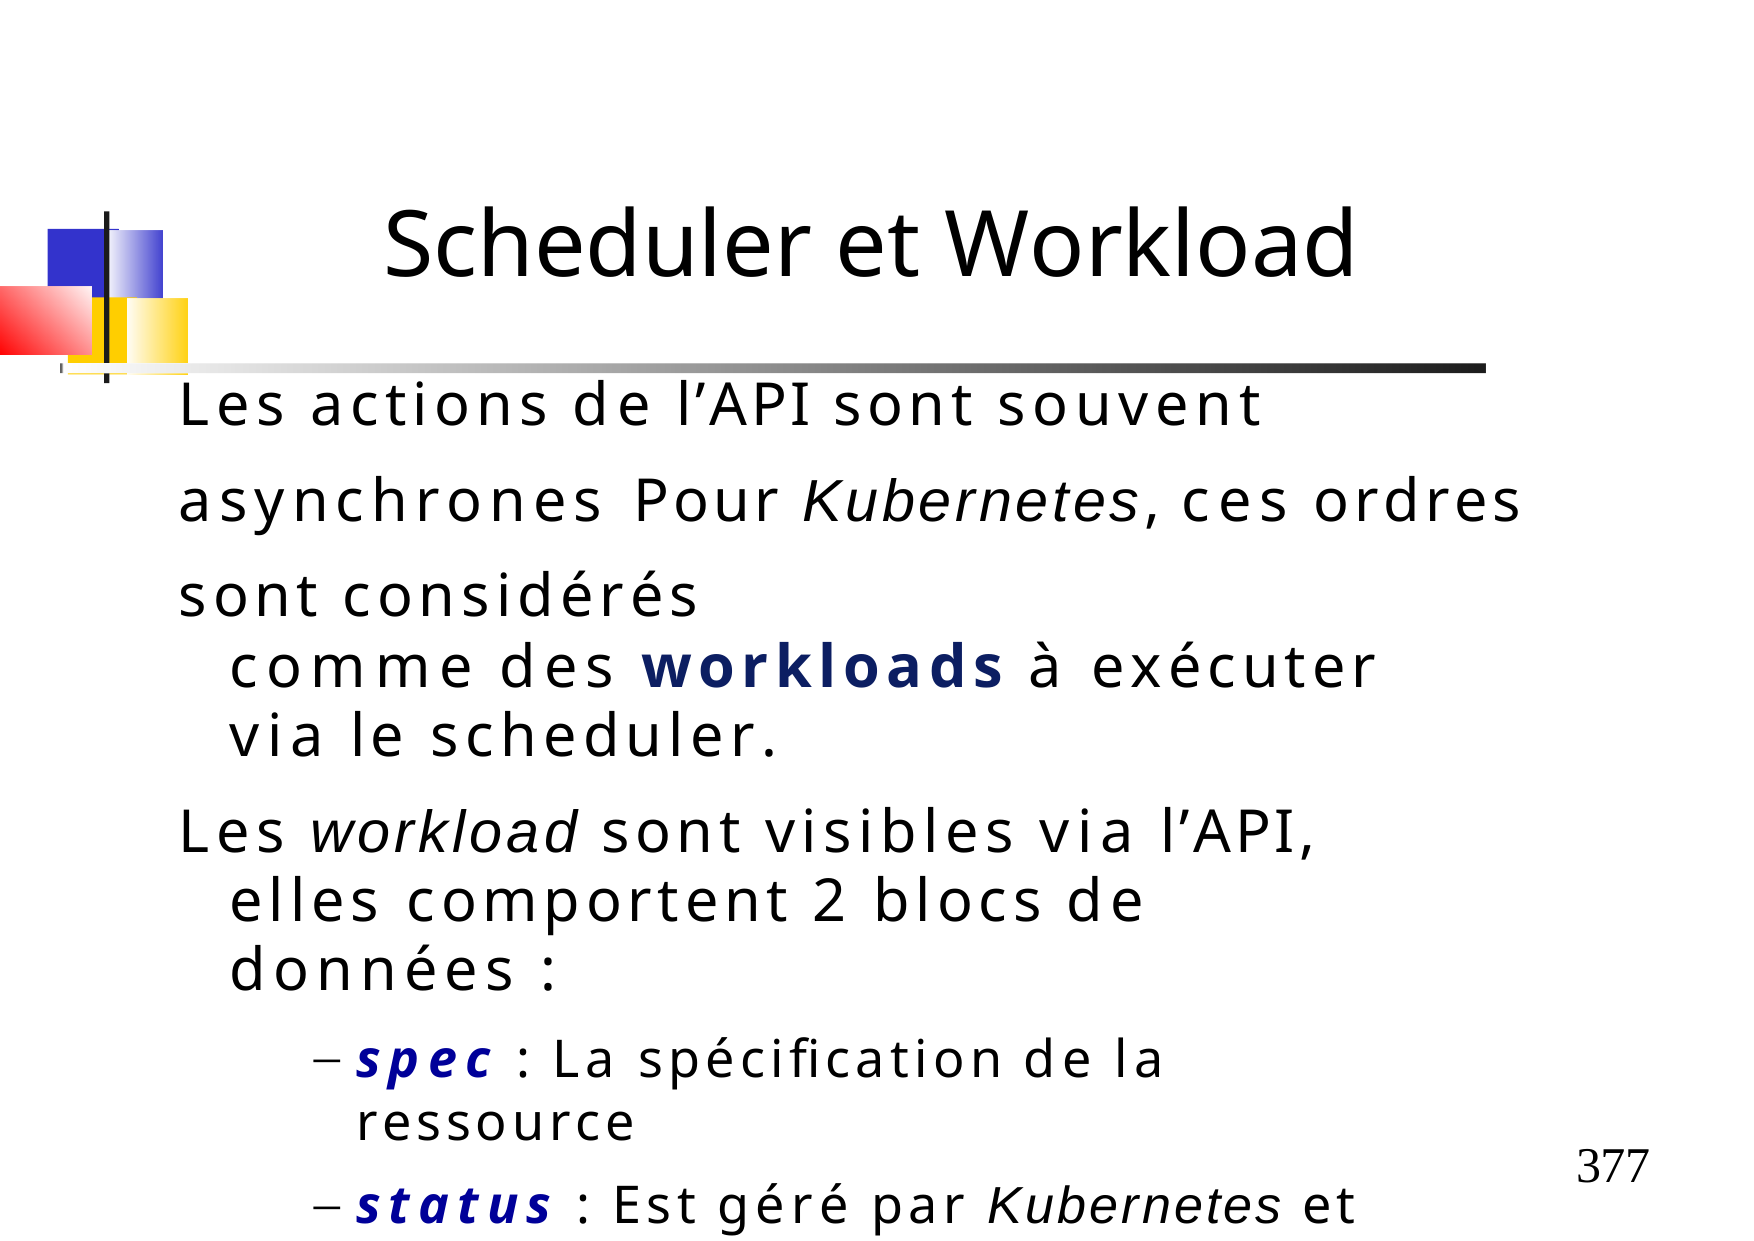

# Scheduler et Workload
Les actions de l’API sont souvent asynchrones Pour Kubernetes, ces ordres sont considérés
comme des workloads à exécuter via le scheduler.
Les workload sont visibles via l’API, elles comportent 2 blocs de données :
spec : La spécification de la ressource
status : Est géré par Kubernetes et décrit 	l'état actuel de l'objet et son historique.
377